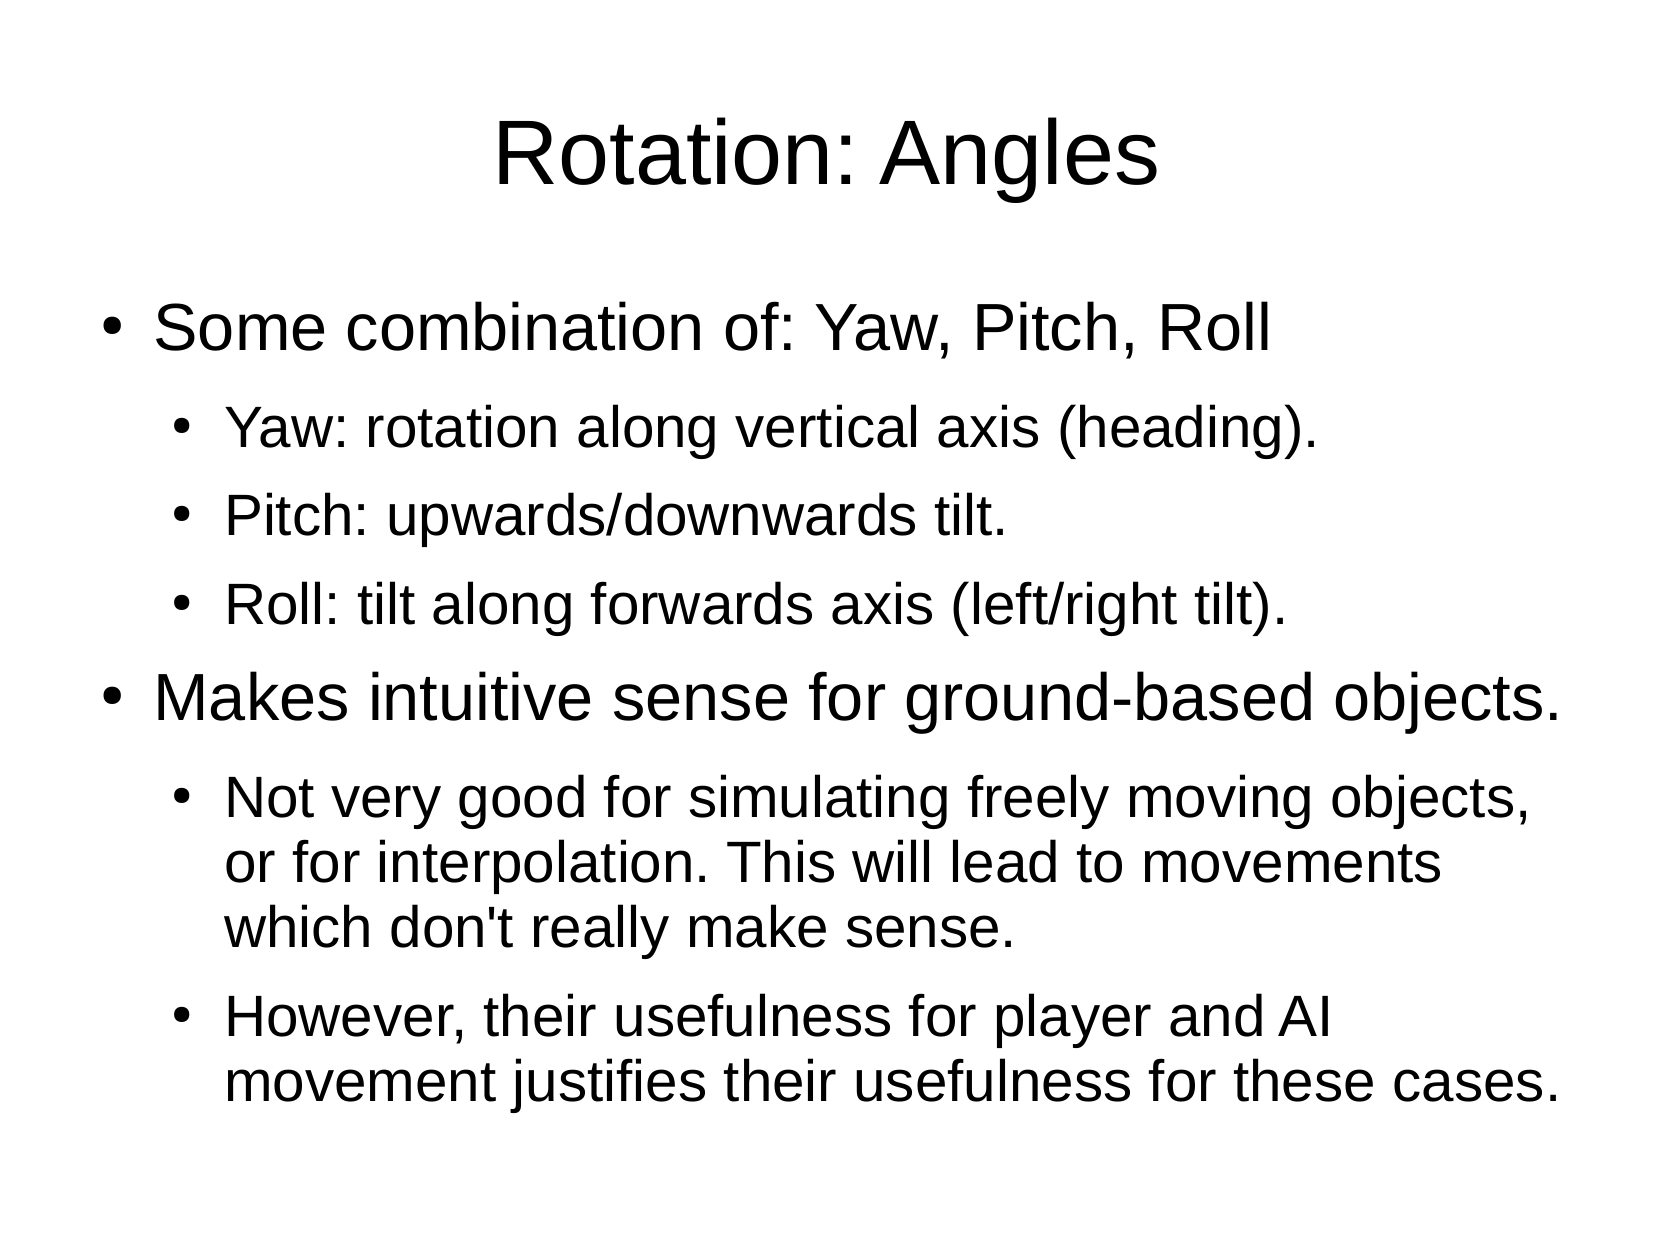

# Rotation: Angles
Some combination of: Yaw, Pitch, Roll
Yaw: rotation along vertical axis (heading).
Pitch: upwards/downwards tilt.
Roll: tilt along forwards axis (left/right tilt).
Makes intuitive sense for ground-based objects.
Not very good for simulating freely moving objects, or for interpolation. This will lead to movements which don't really make sense.
However, their usefulness for player and AI movement justifies their usefulness for these cases.